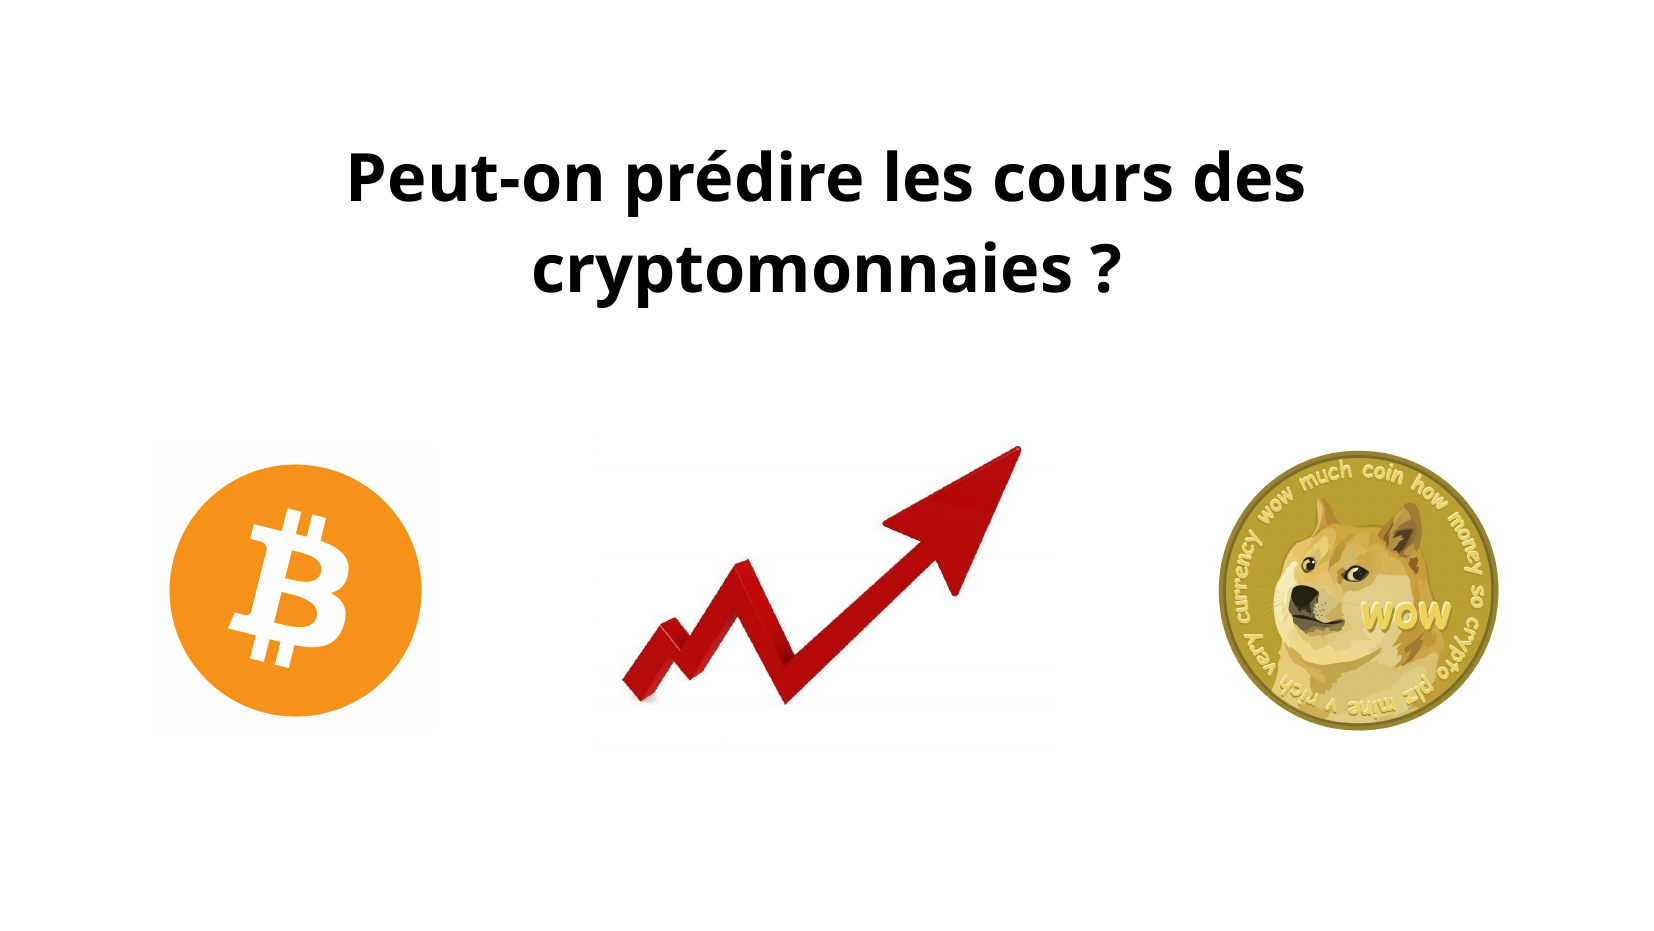

# Peut-on prédire les cours des cryptomonnaies ?